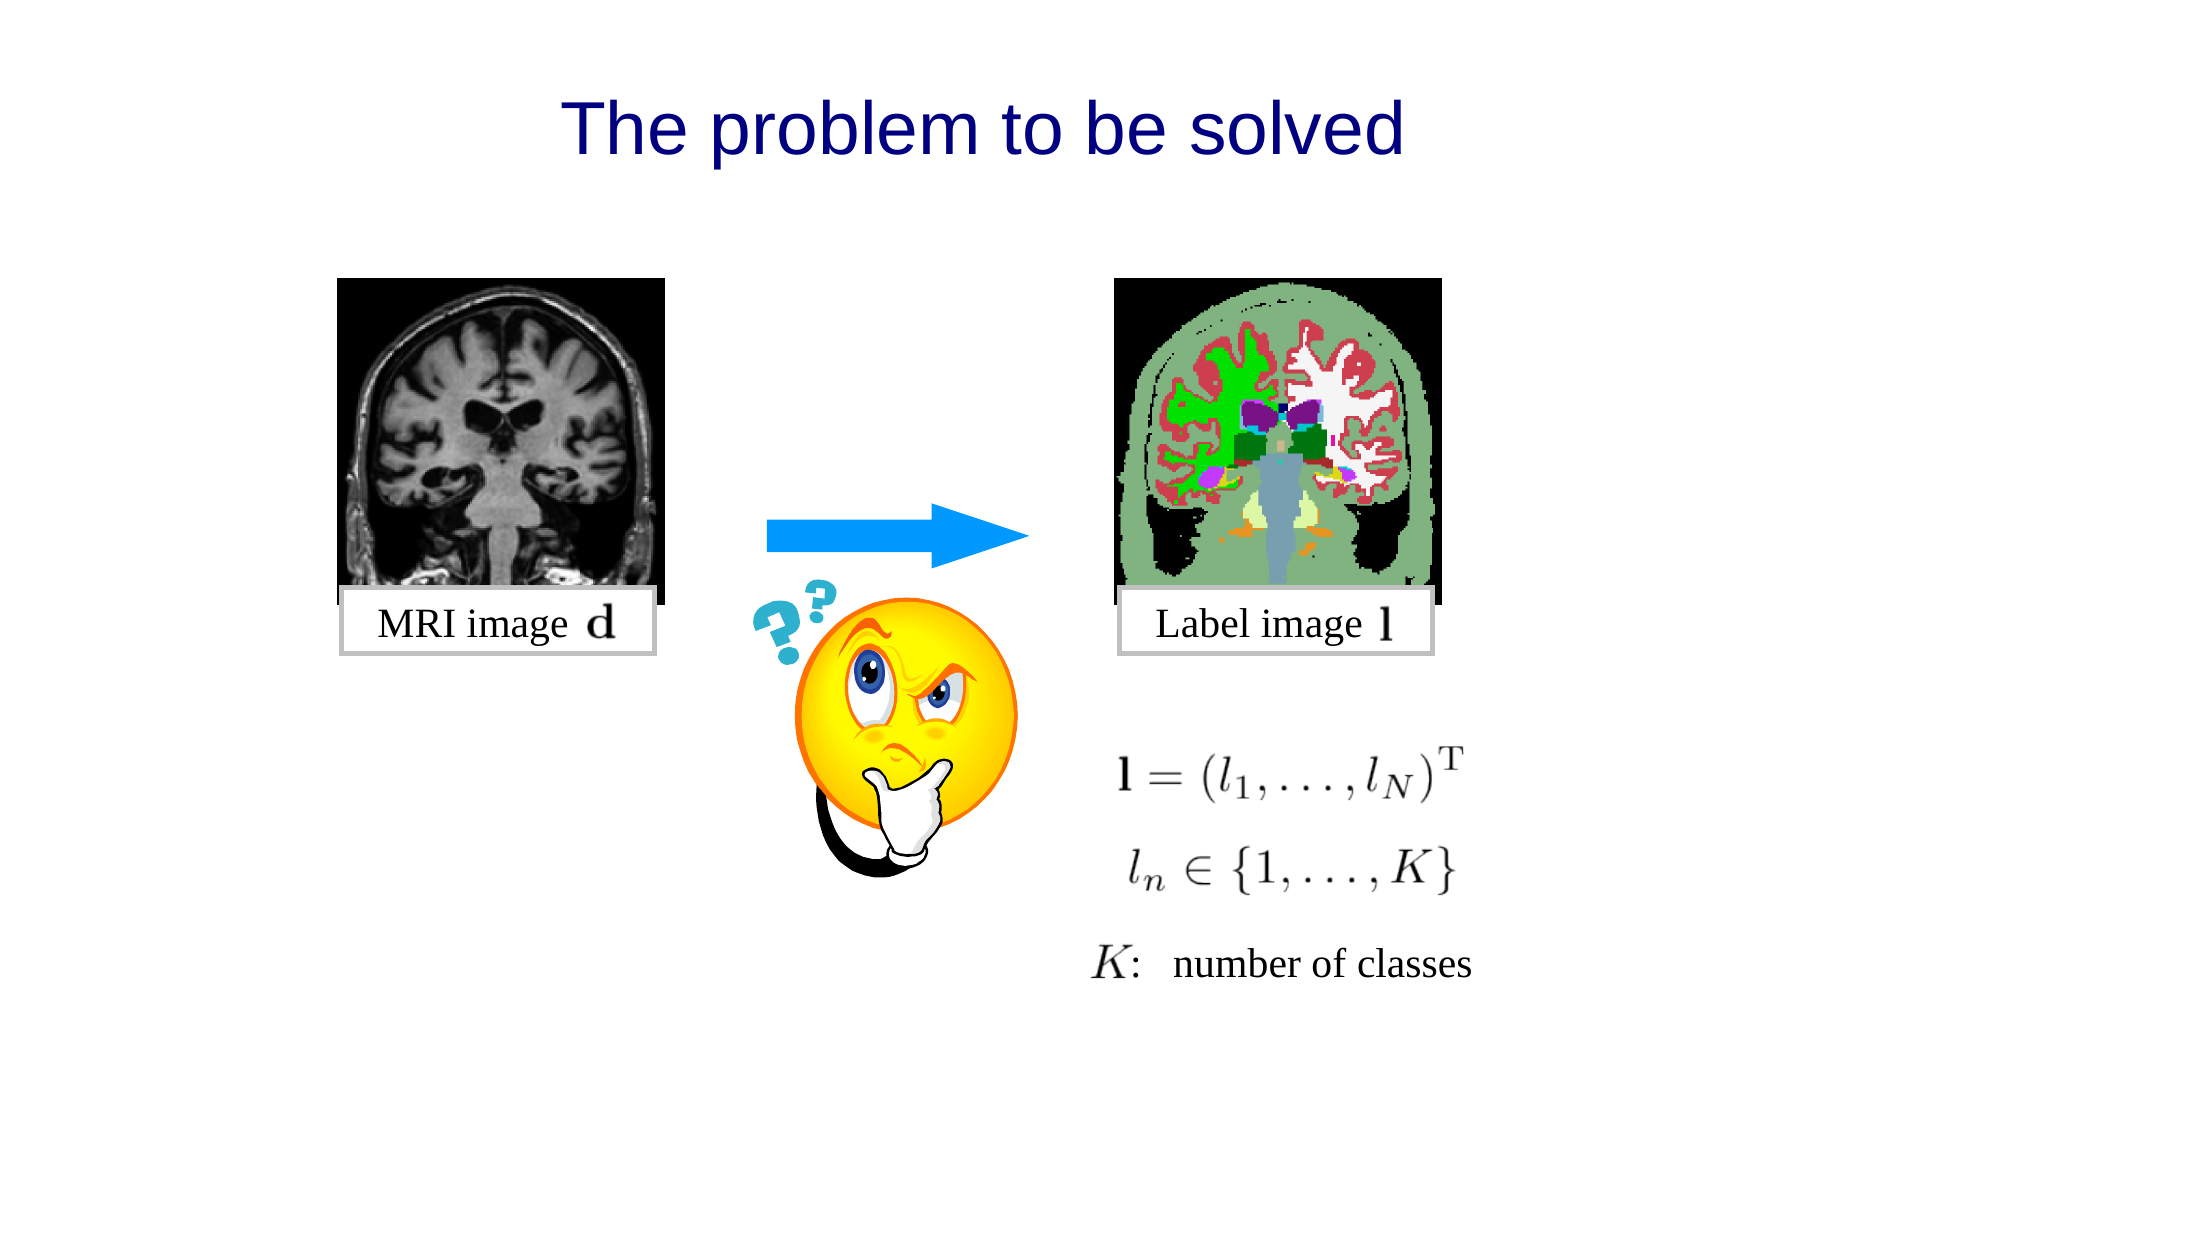

# The problem to be solved
 MRI image
 Label image
: number of classes